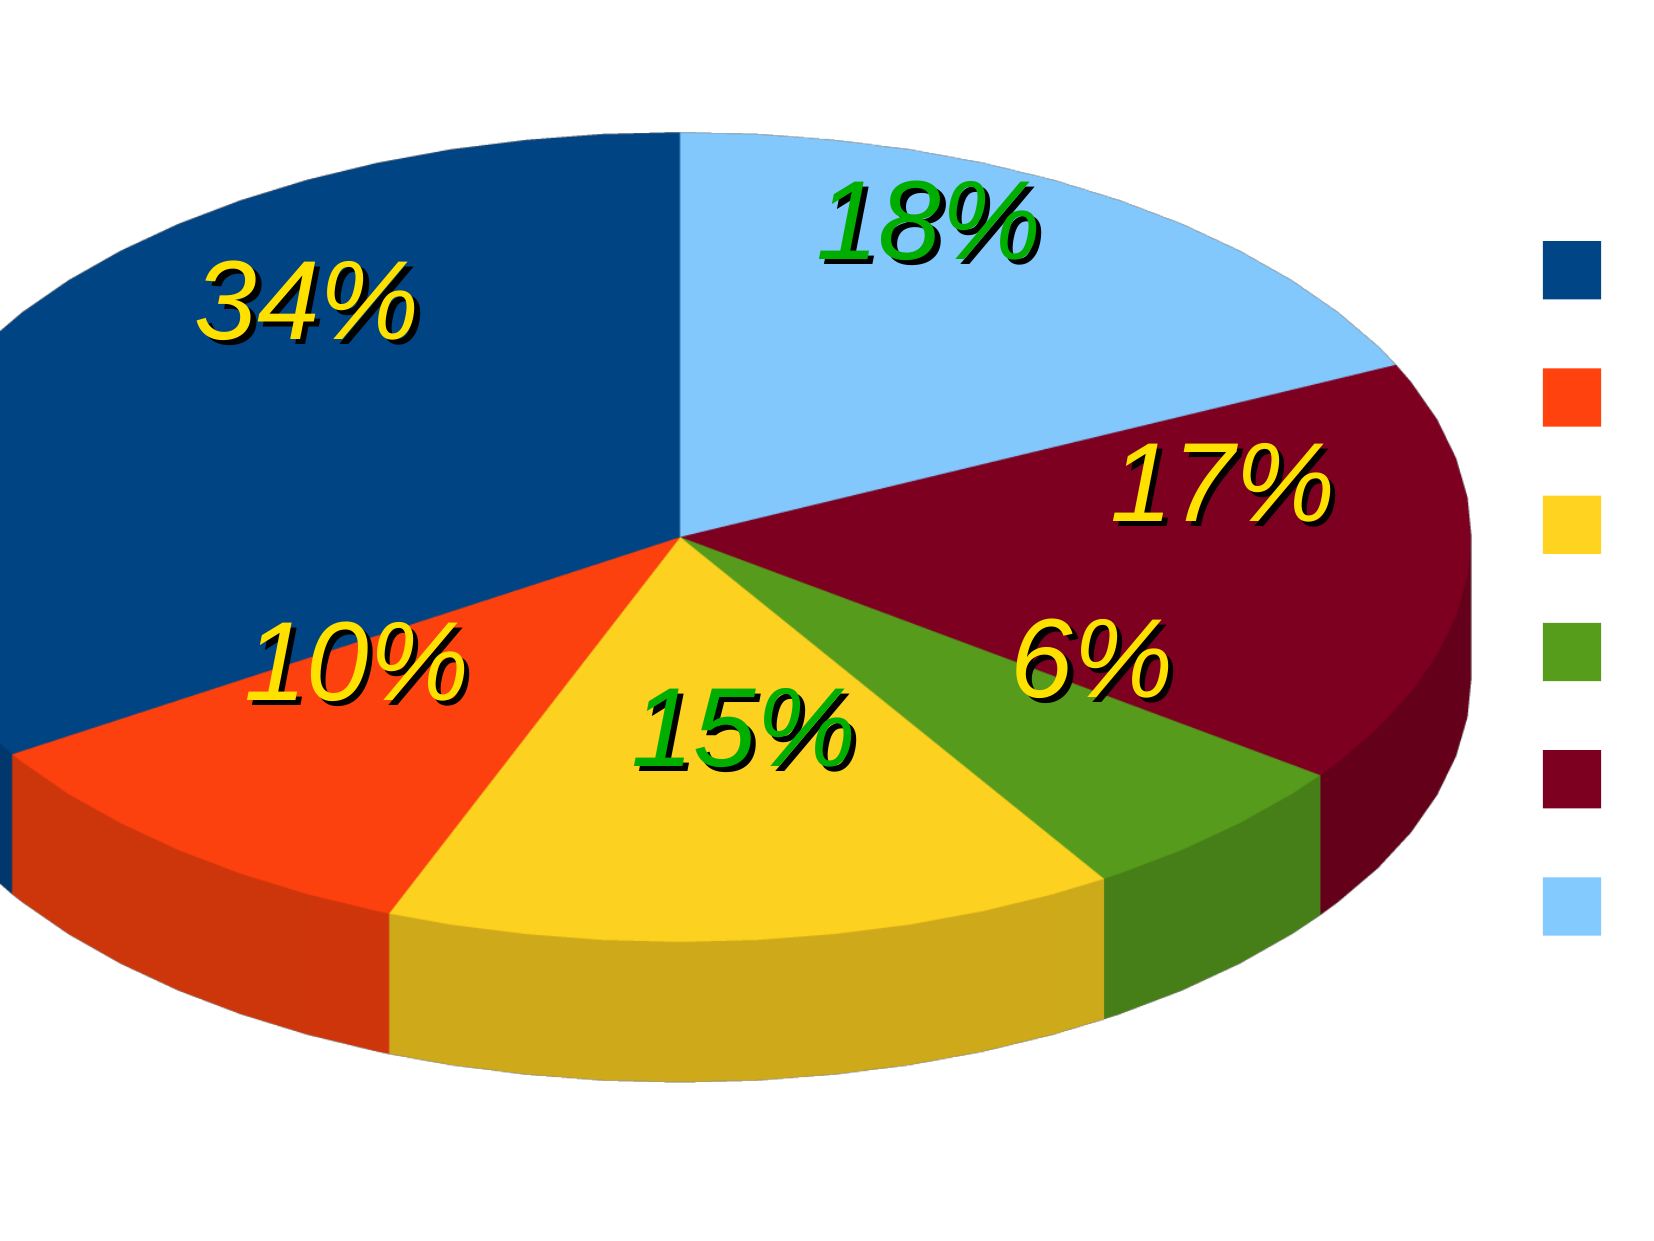

[unsupported chart]
18%
34%
17%
6%
10%
15%